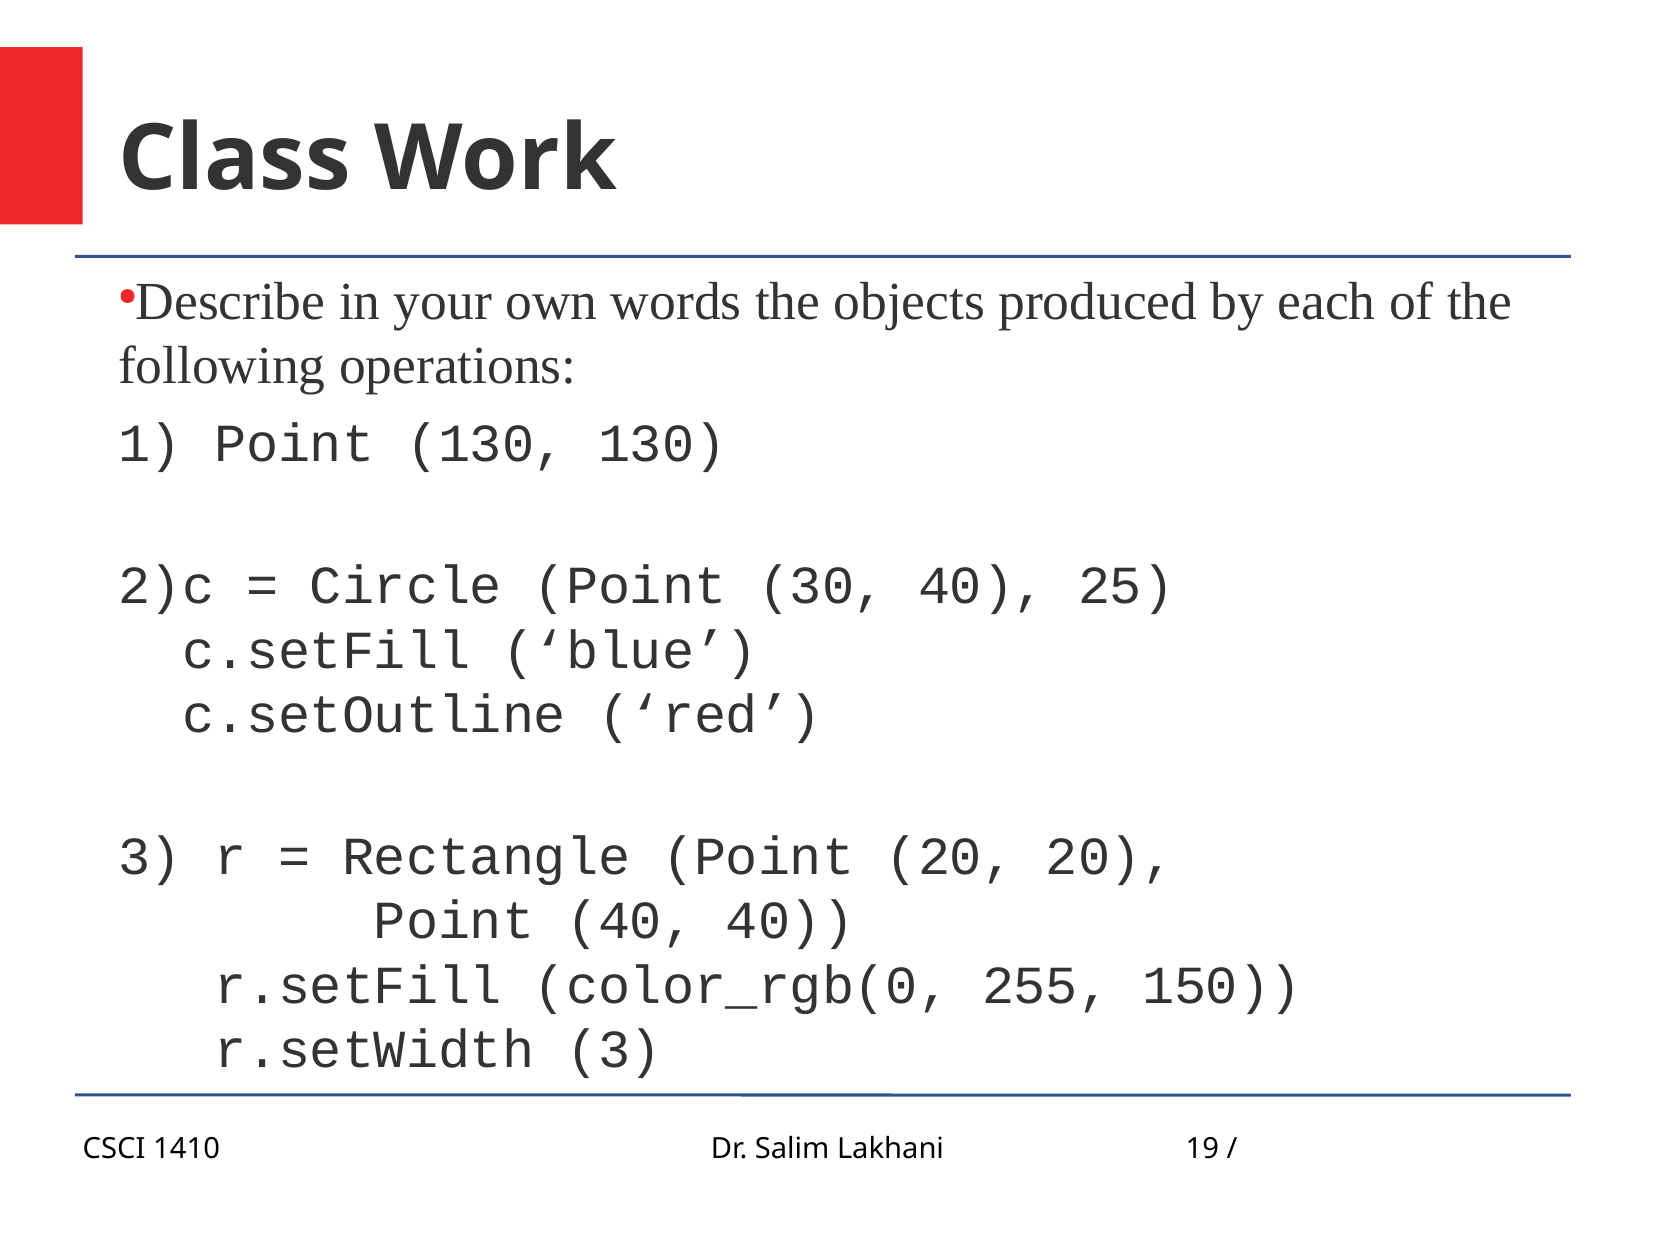

# Class Work
Describe in your own words the objects produced by each of the following operations:
1) Point (130, 130)
2)c = Circle (Point (30, 40), 25)
 c.setFill (‘blue’)
 c.setOutline (‘red’)
3) r = Rectangle (Point (20, 20),
 Point (40, 40))
 r.setFill (color_rgb(0, 255, 150))
 r.setWidth (3)
CSCI 1410
Dr. Salim Lakhani